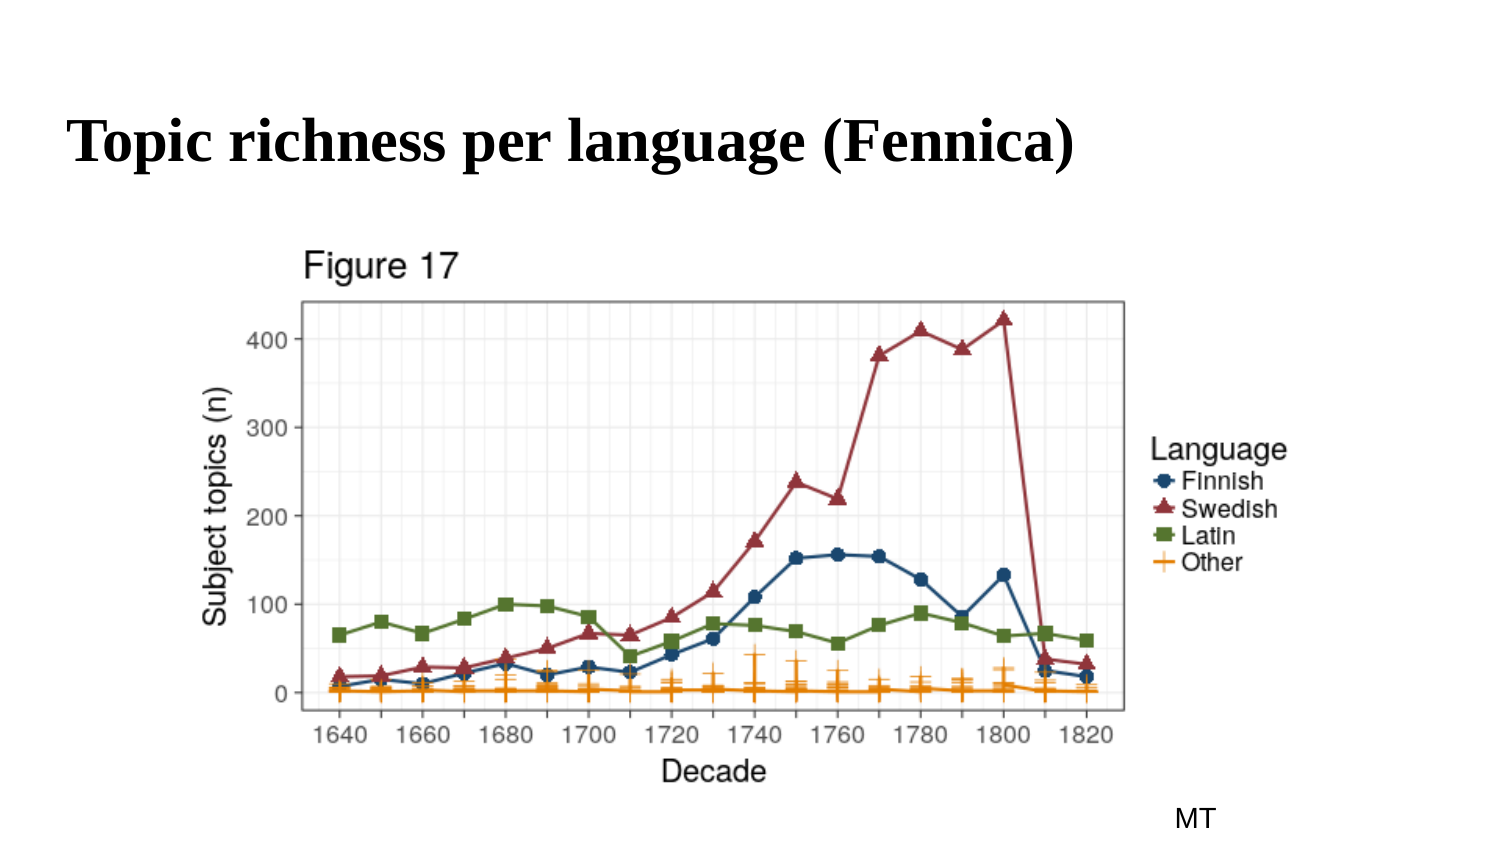

# Topic richness per language (Fennica)
MT